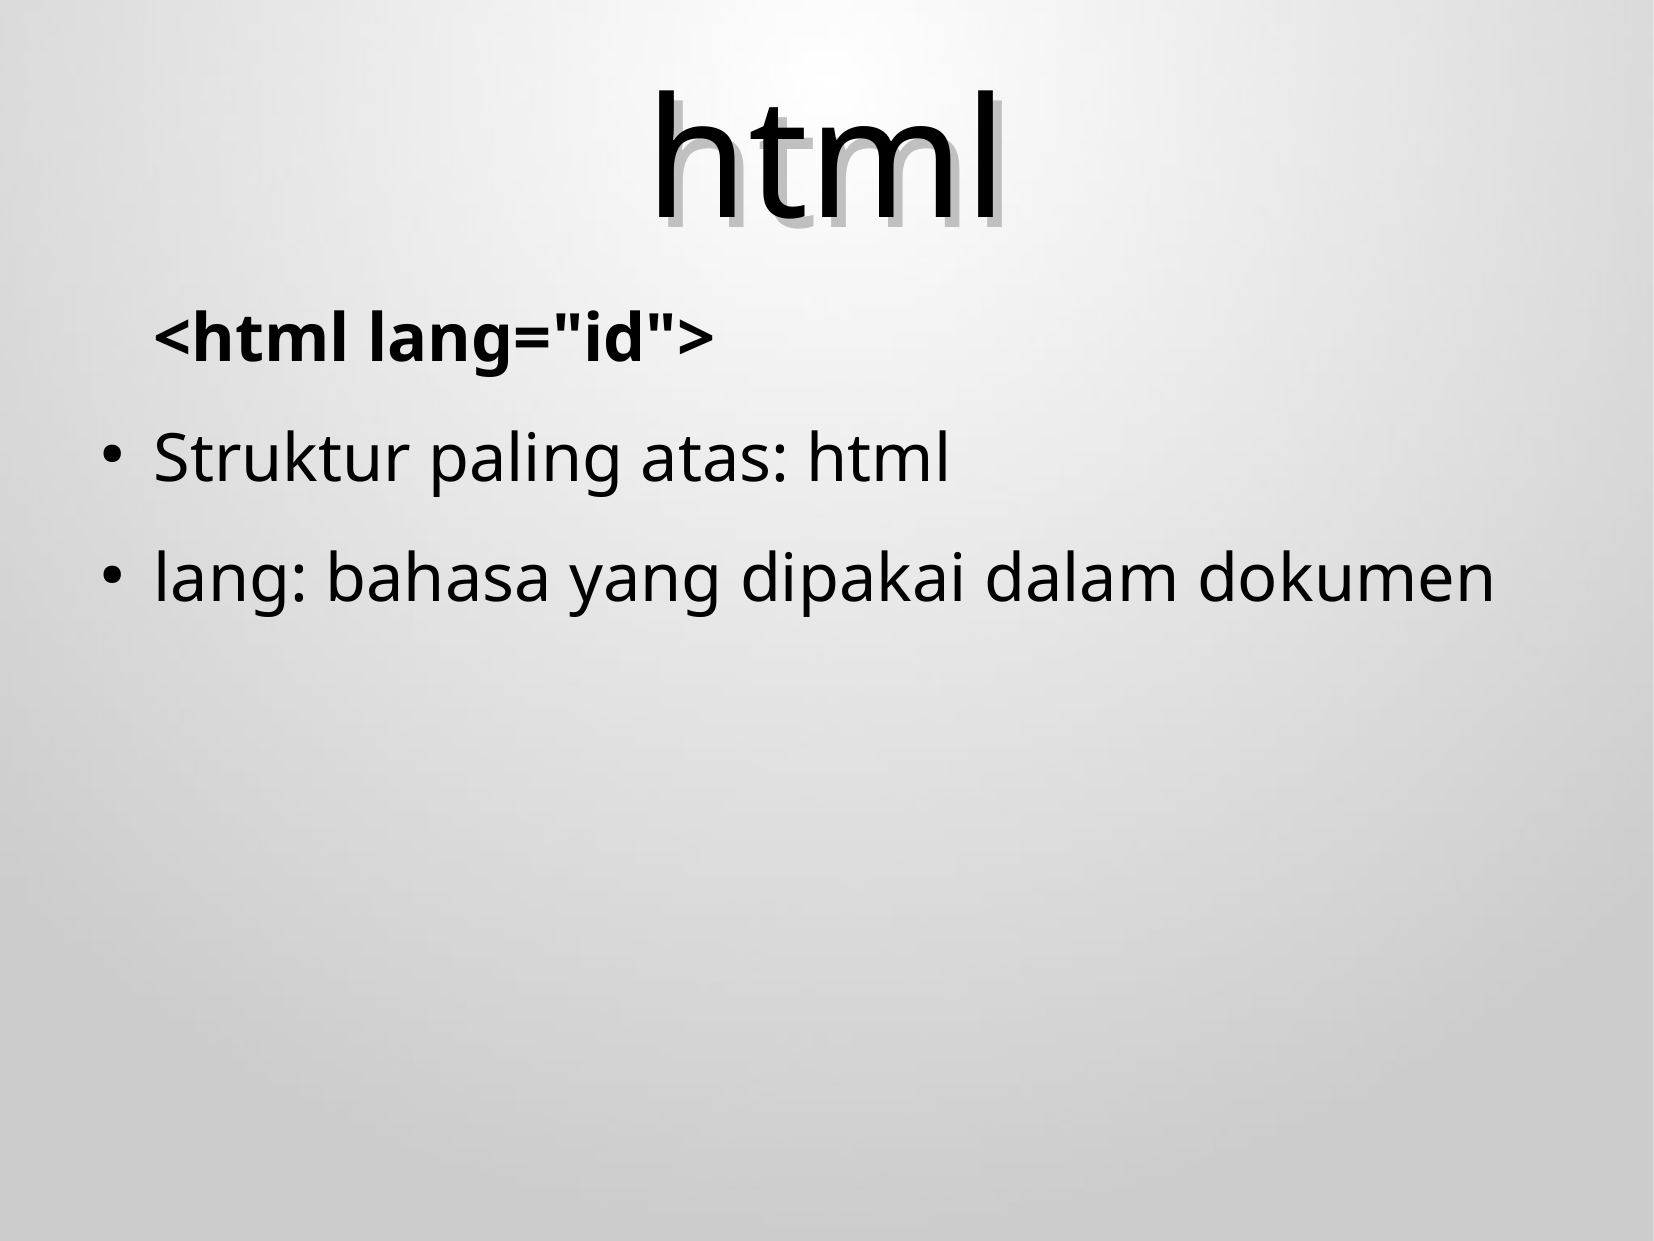

# html
<html lang="id">
Struktur paling atas: html
lang: bahasa yang dipakai dalam dokumen